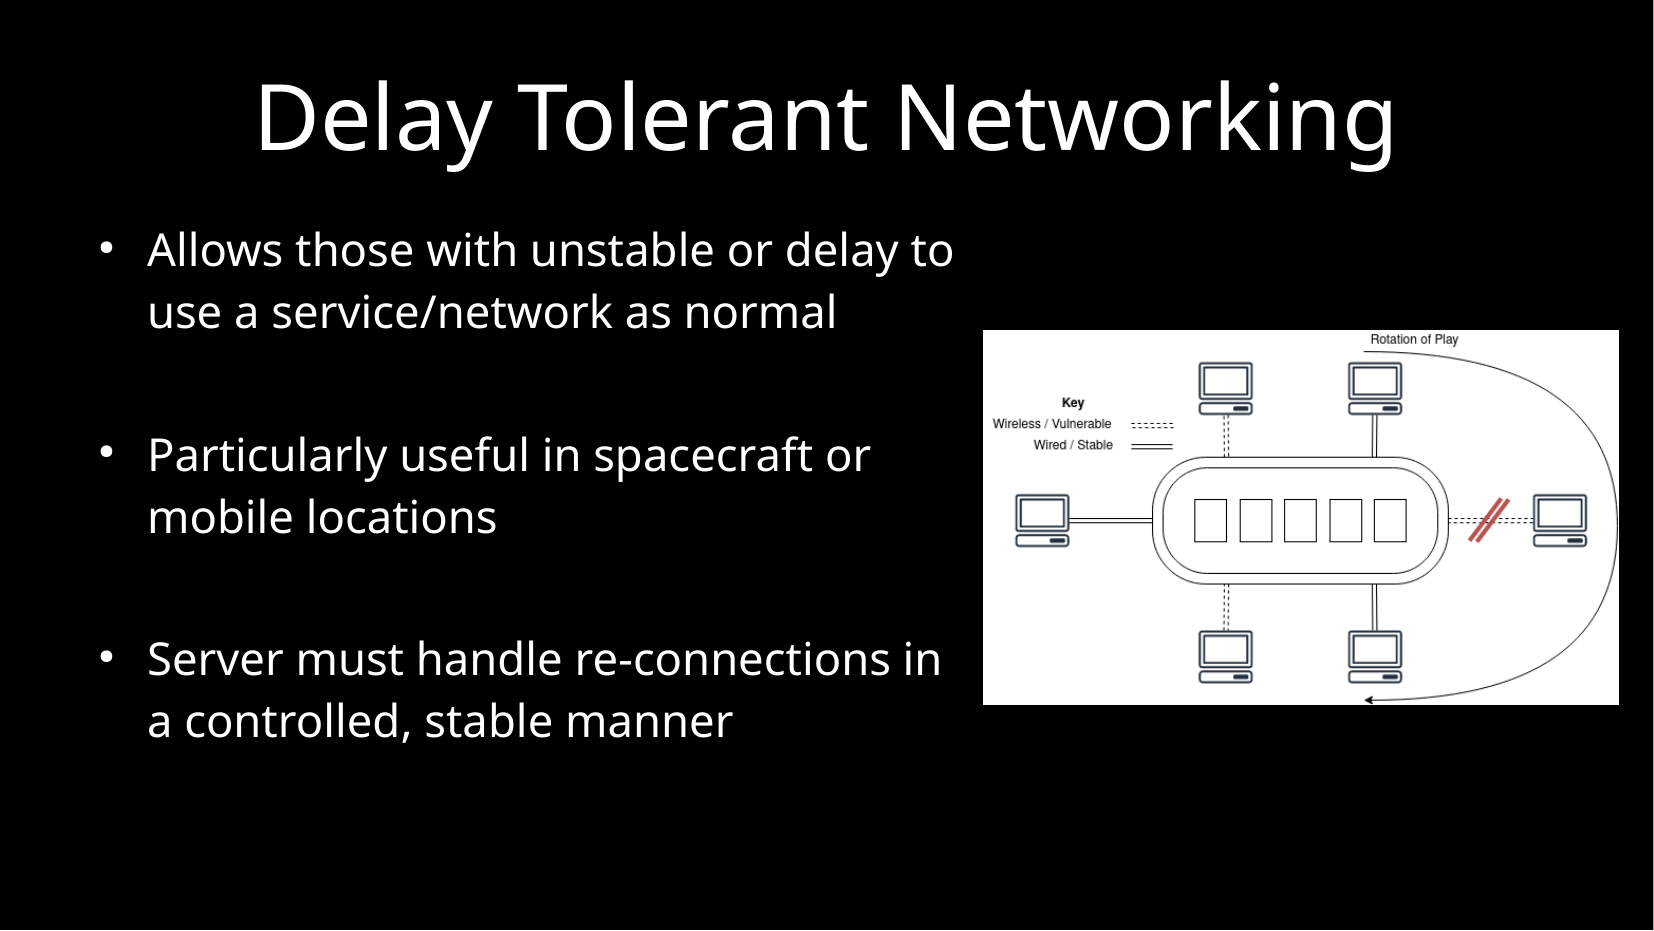

# Delay Tolerant Networking
Allows those with unstable or delay to use a service/network as normal
Particularly useful in spacecraft or mobile locations
Server must handle re-connections in a controlled, stable manner